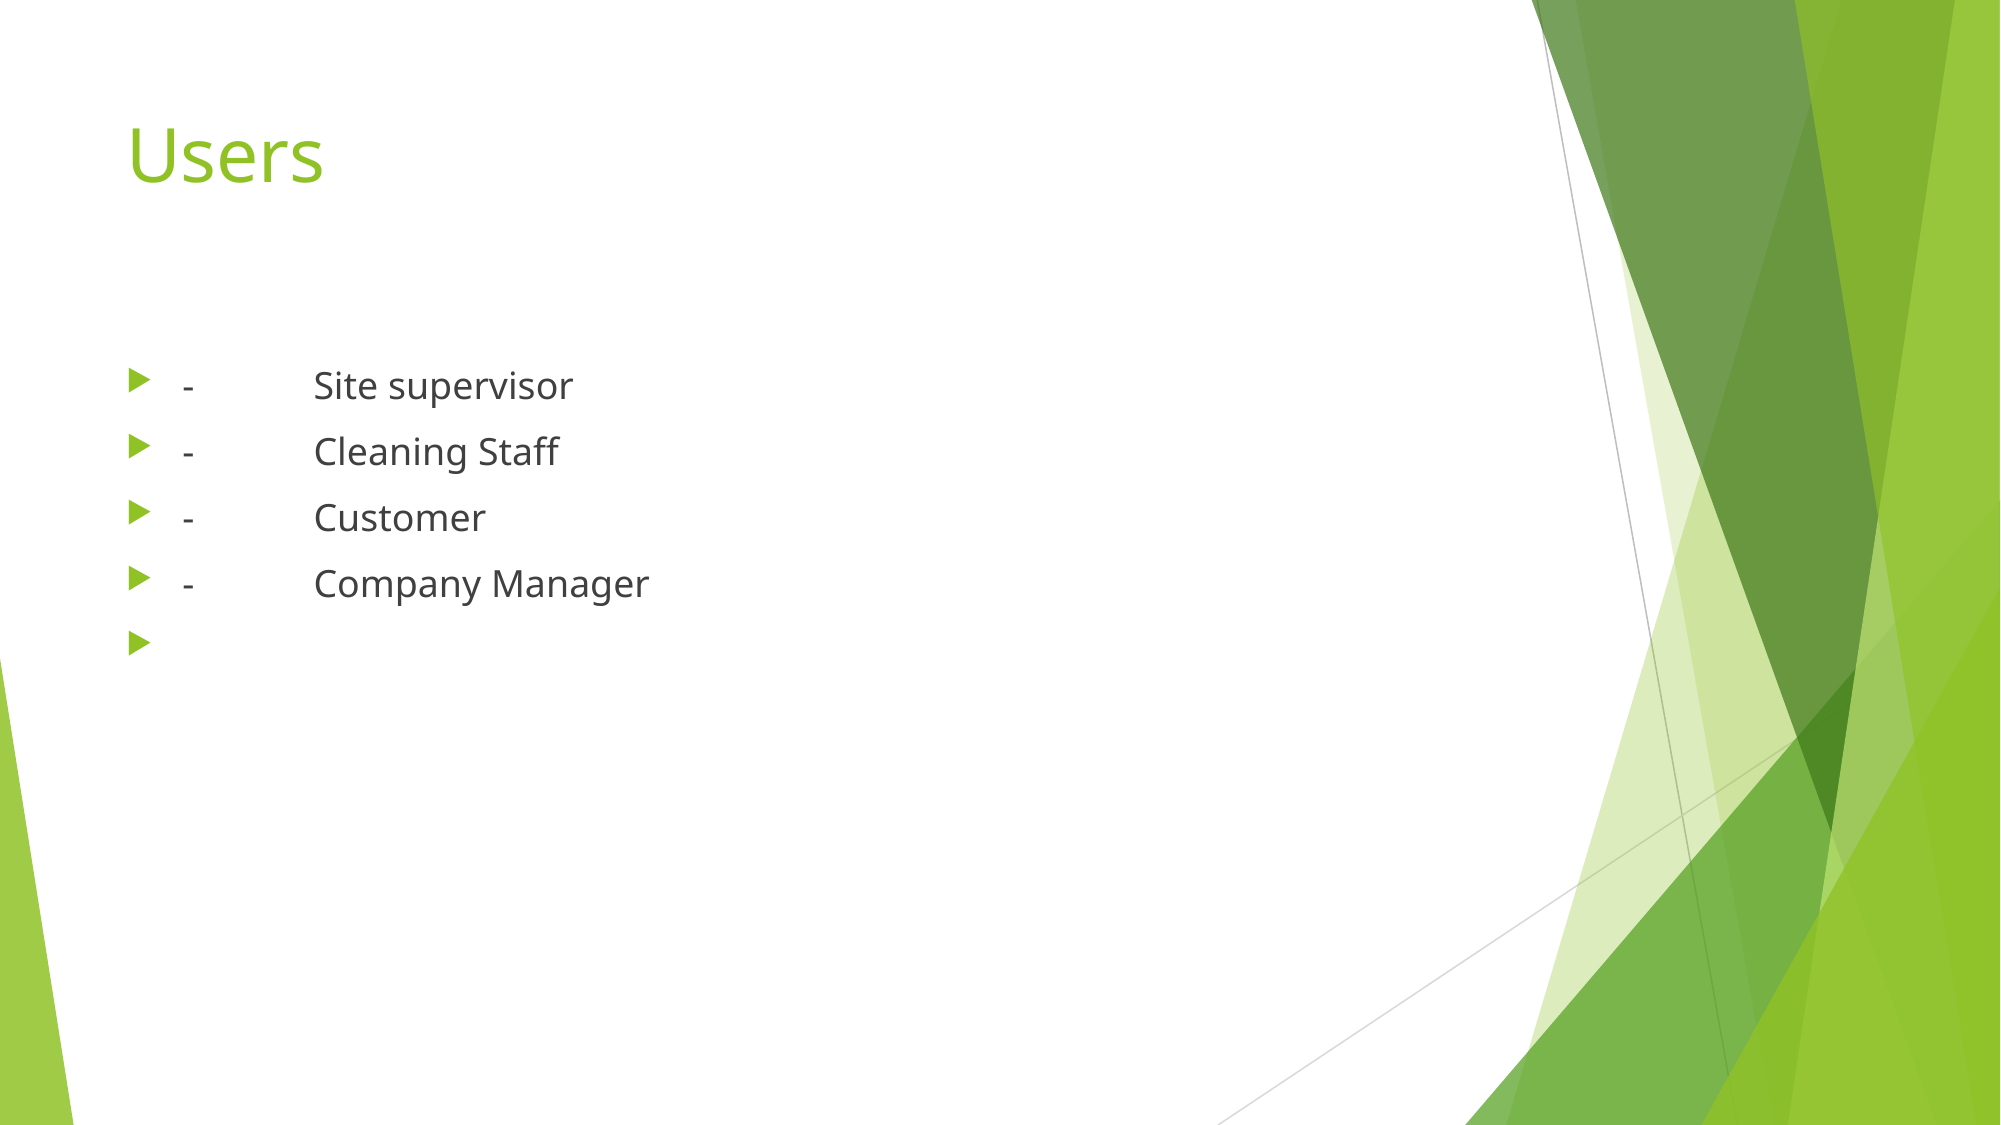

# Users
-	Site supervisor
-	Cleaning Staff
-	Customer
-	Company Manager